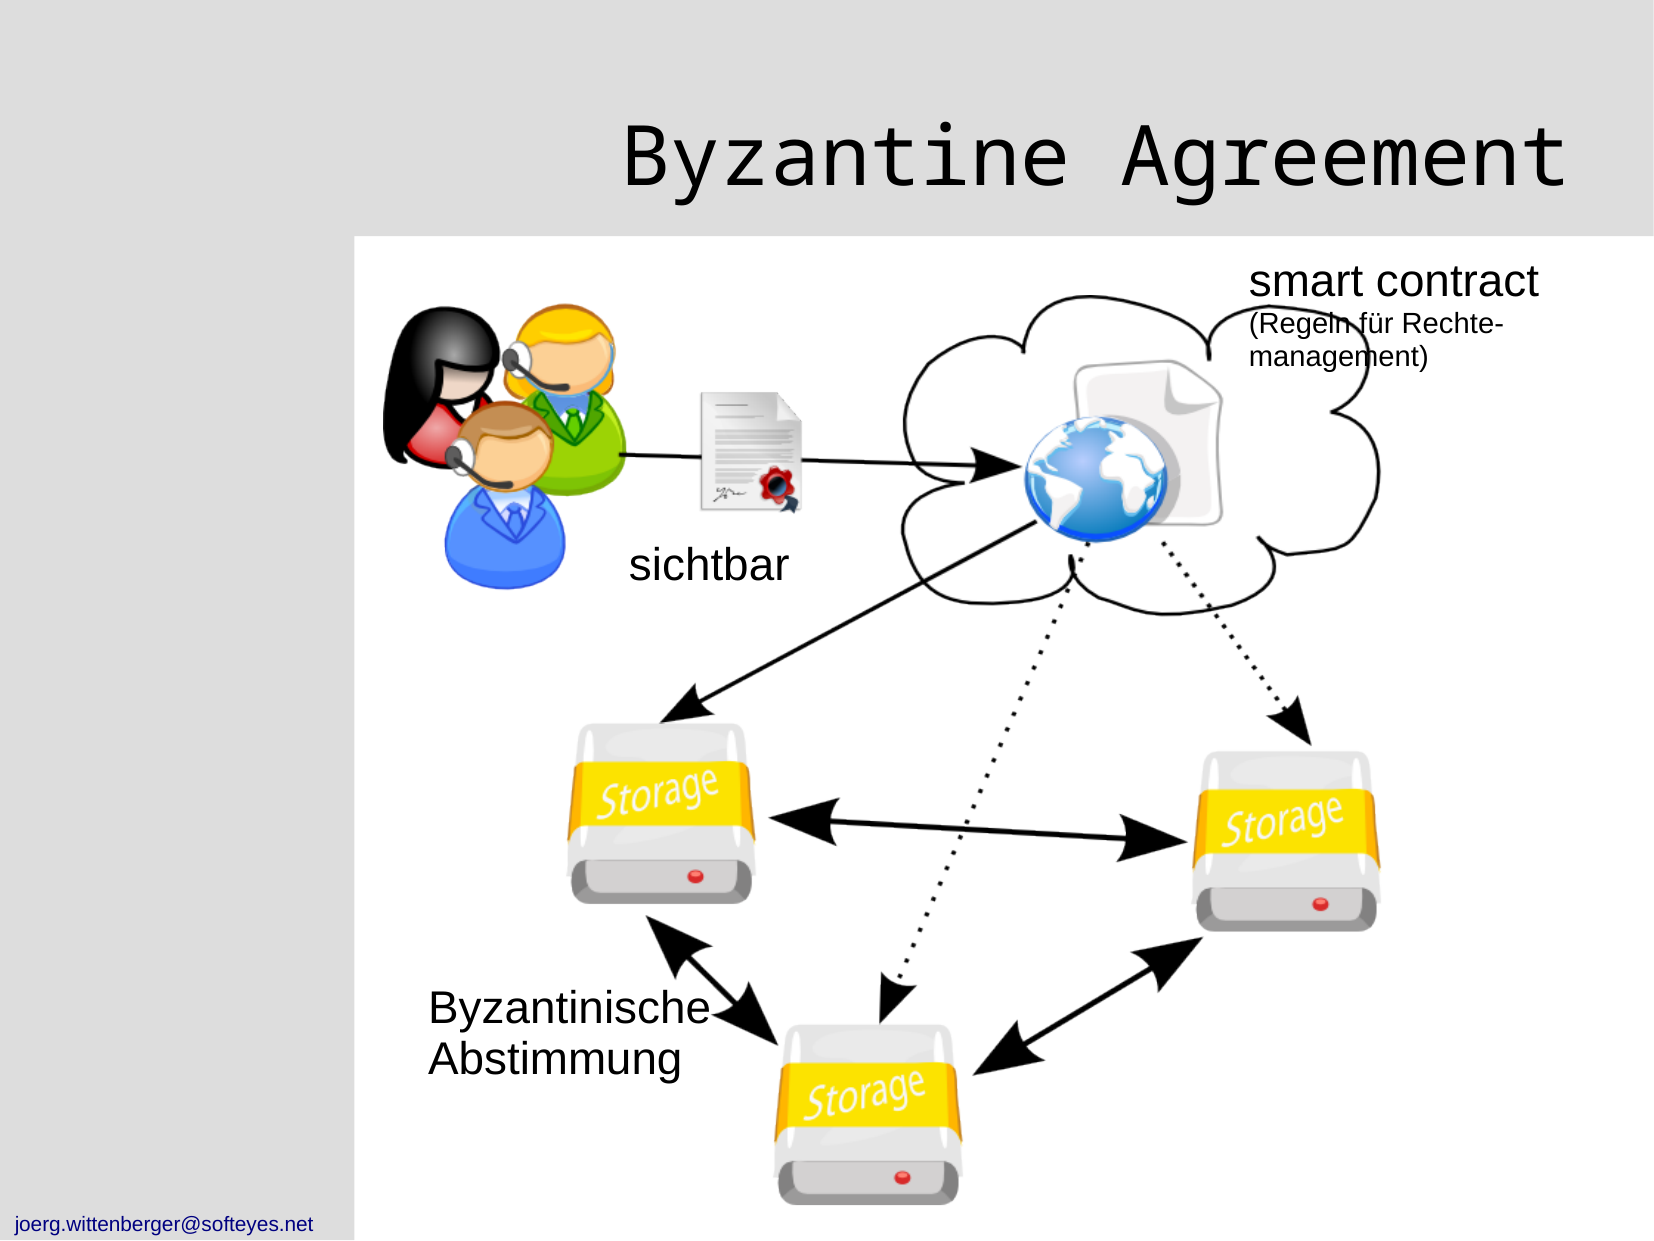

# Byzantine Agreement
smart contract
(Regeln für Rechte-management)
sichtbar
Byzantinische
Abstimmung